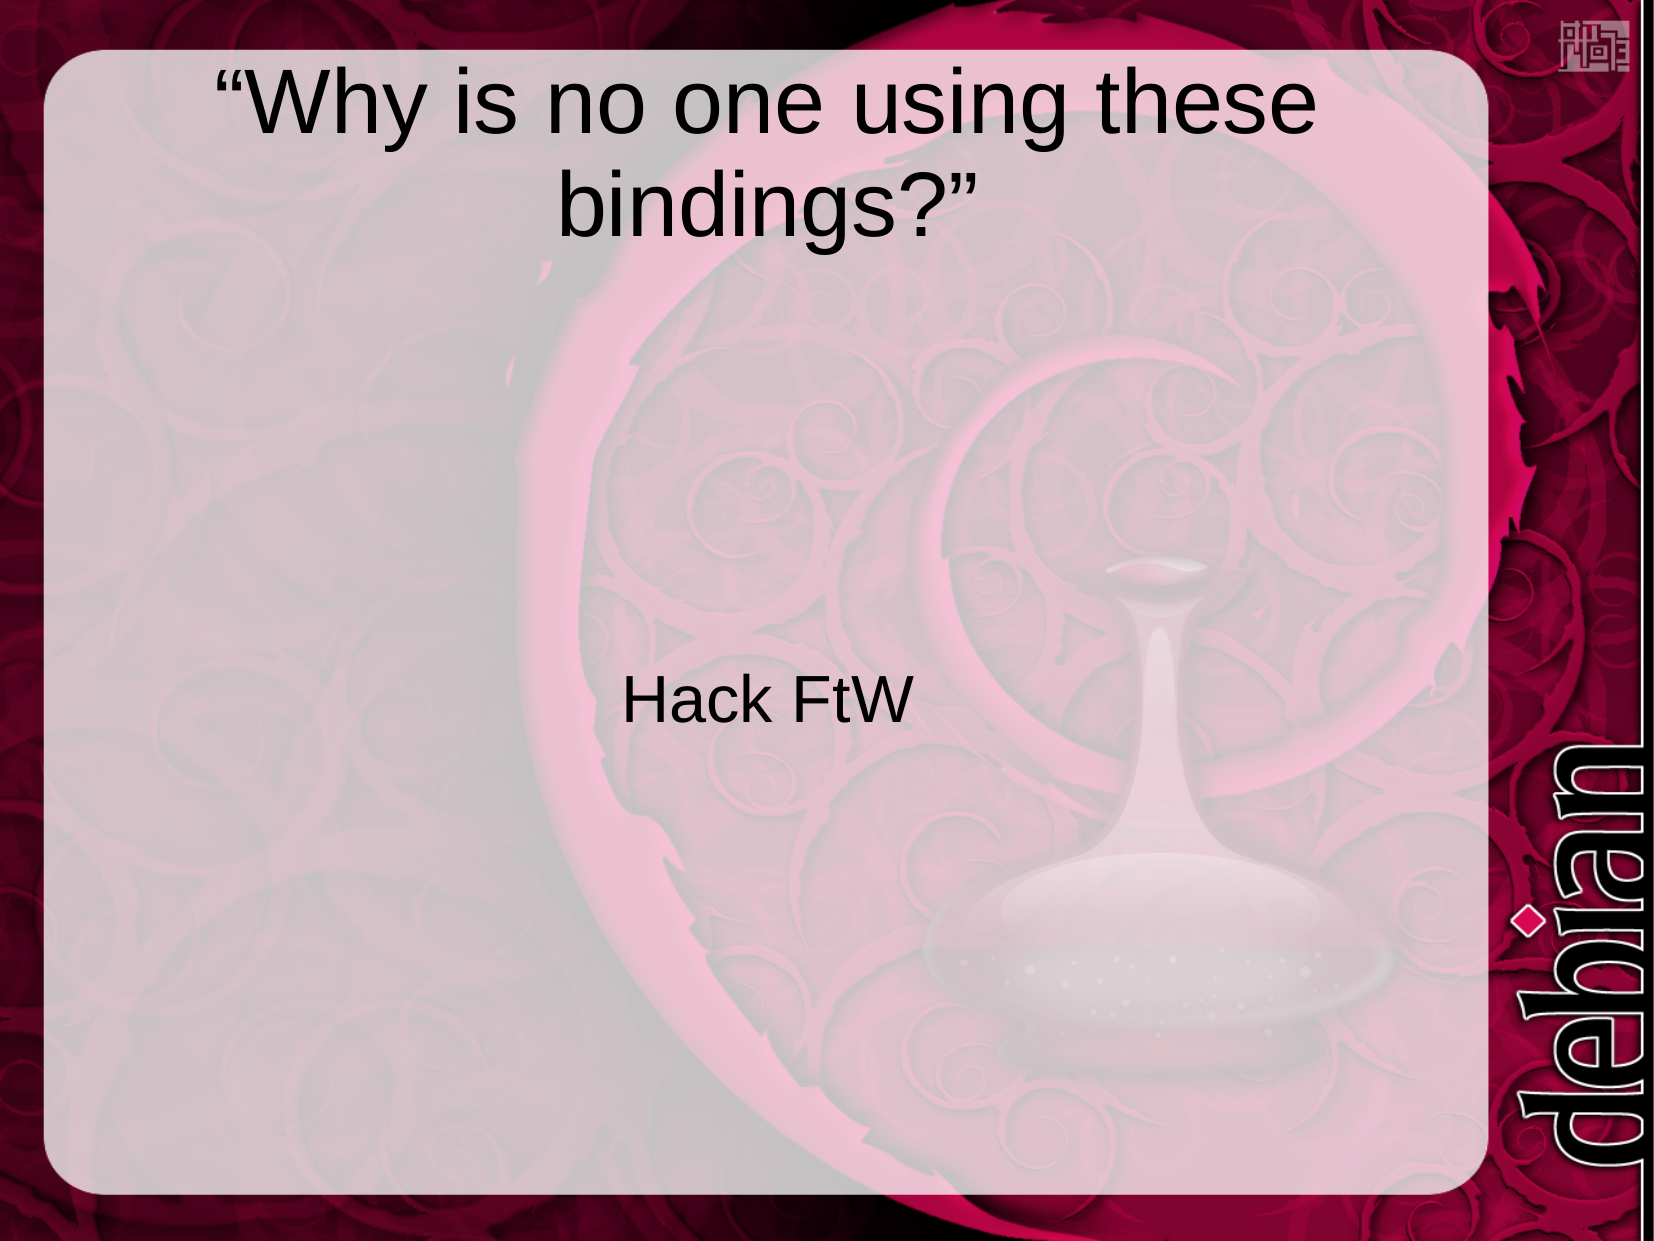

# “Why is no one using these bindings?”
Hack FtW